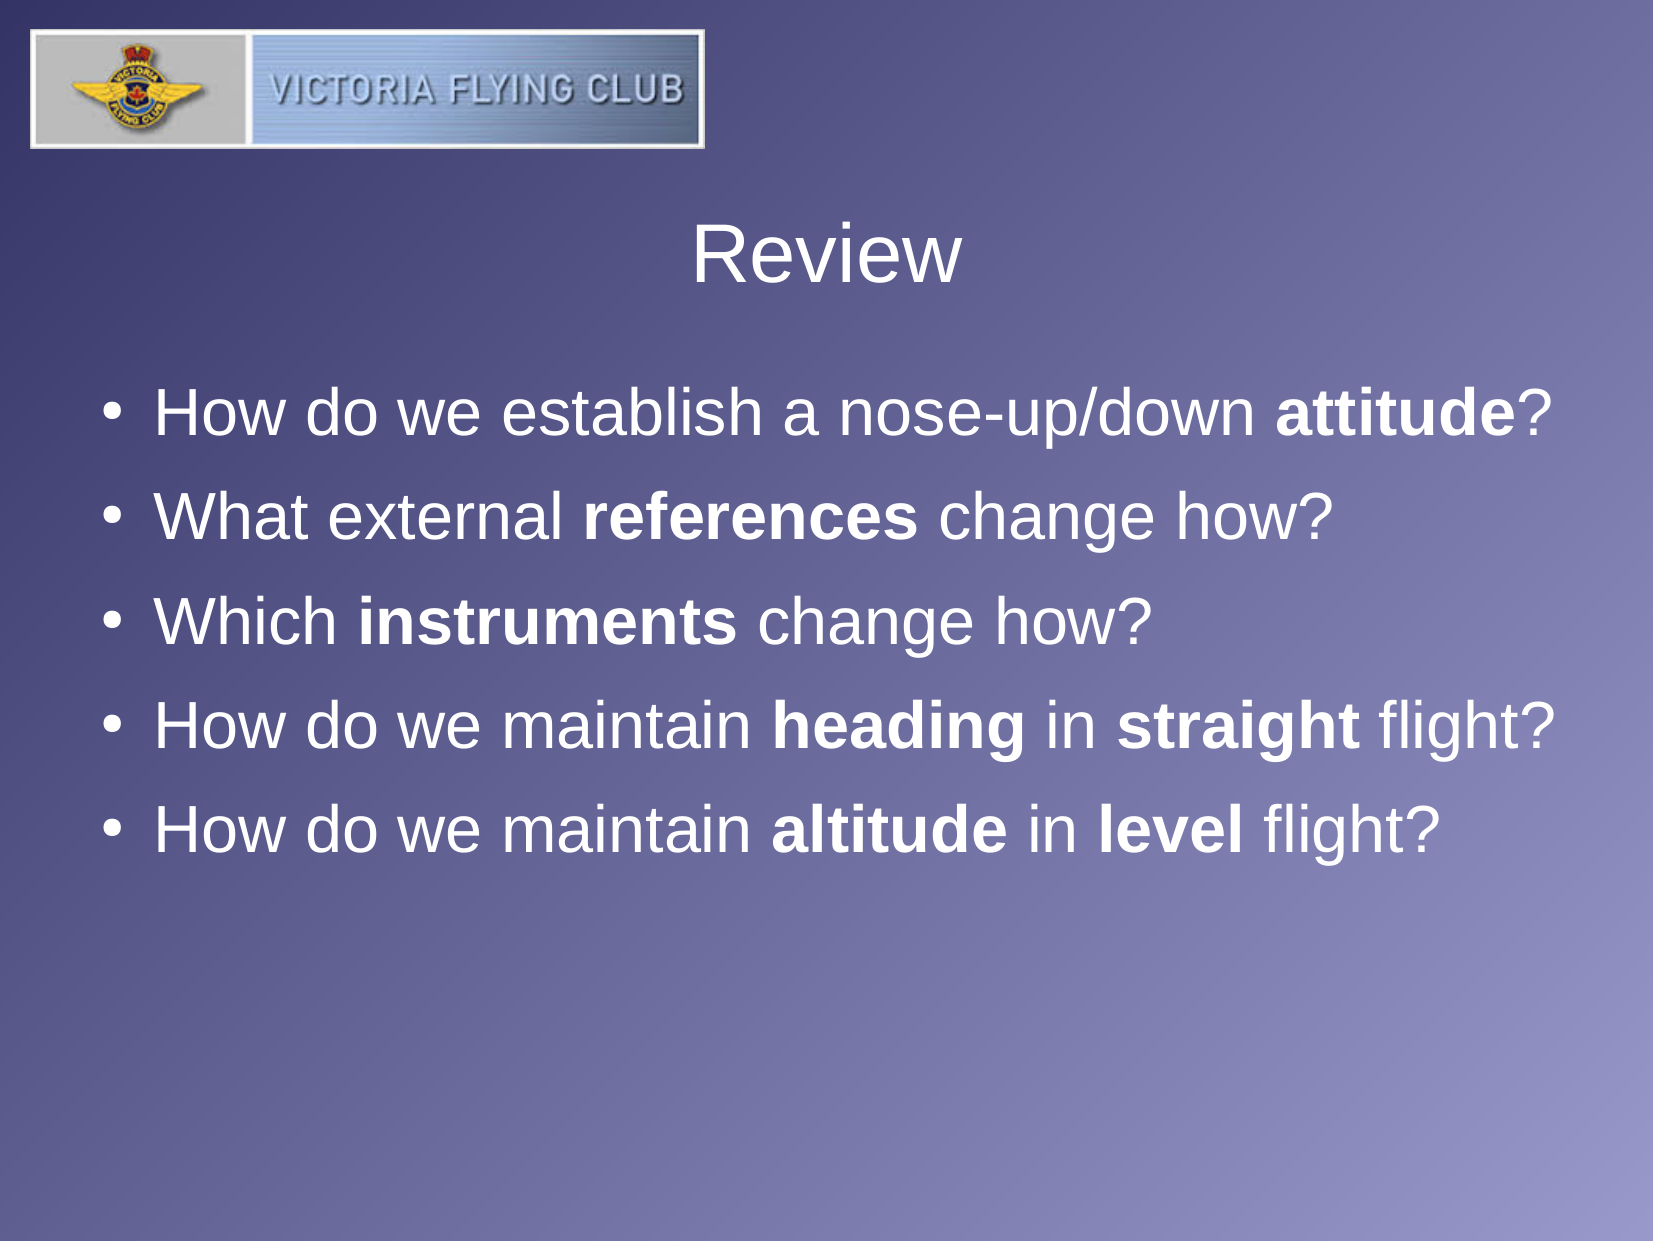

# Review
How do we establish a nose-up/down attitude?
What external references change how?
Which instruments change how?
How do we maintain heading in straight flight?
How do we maintain altitude in level flight?